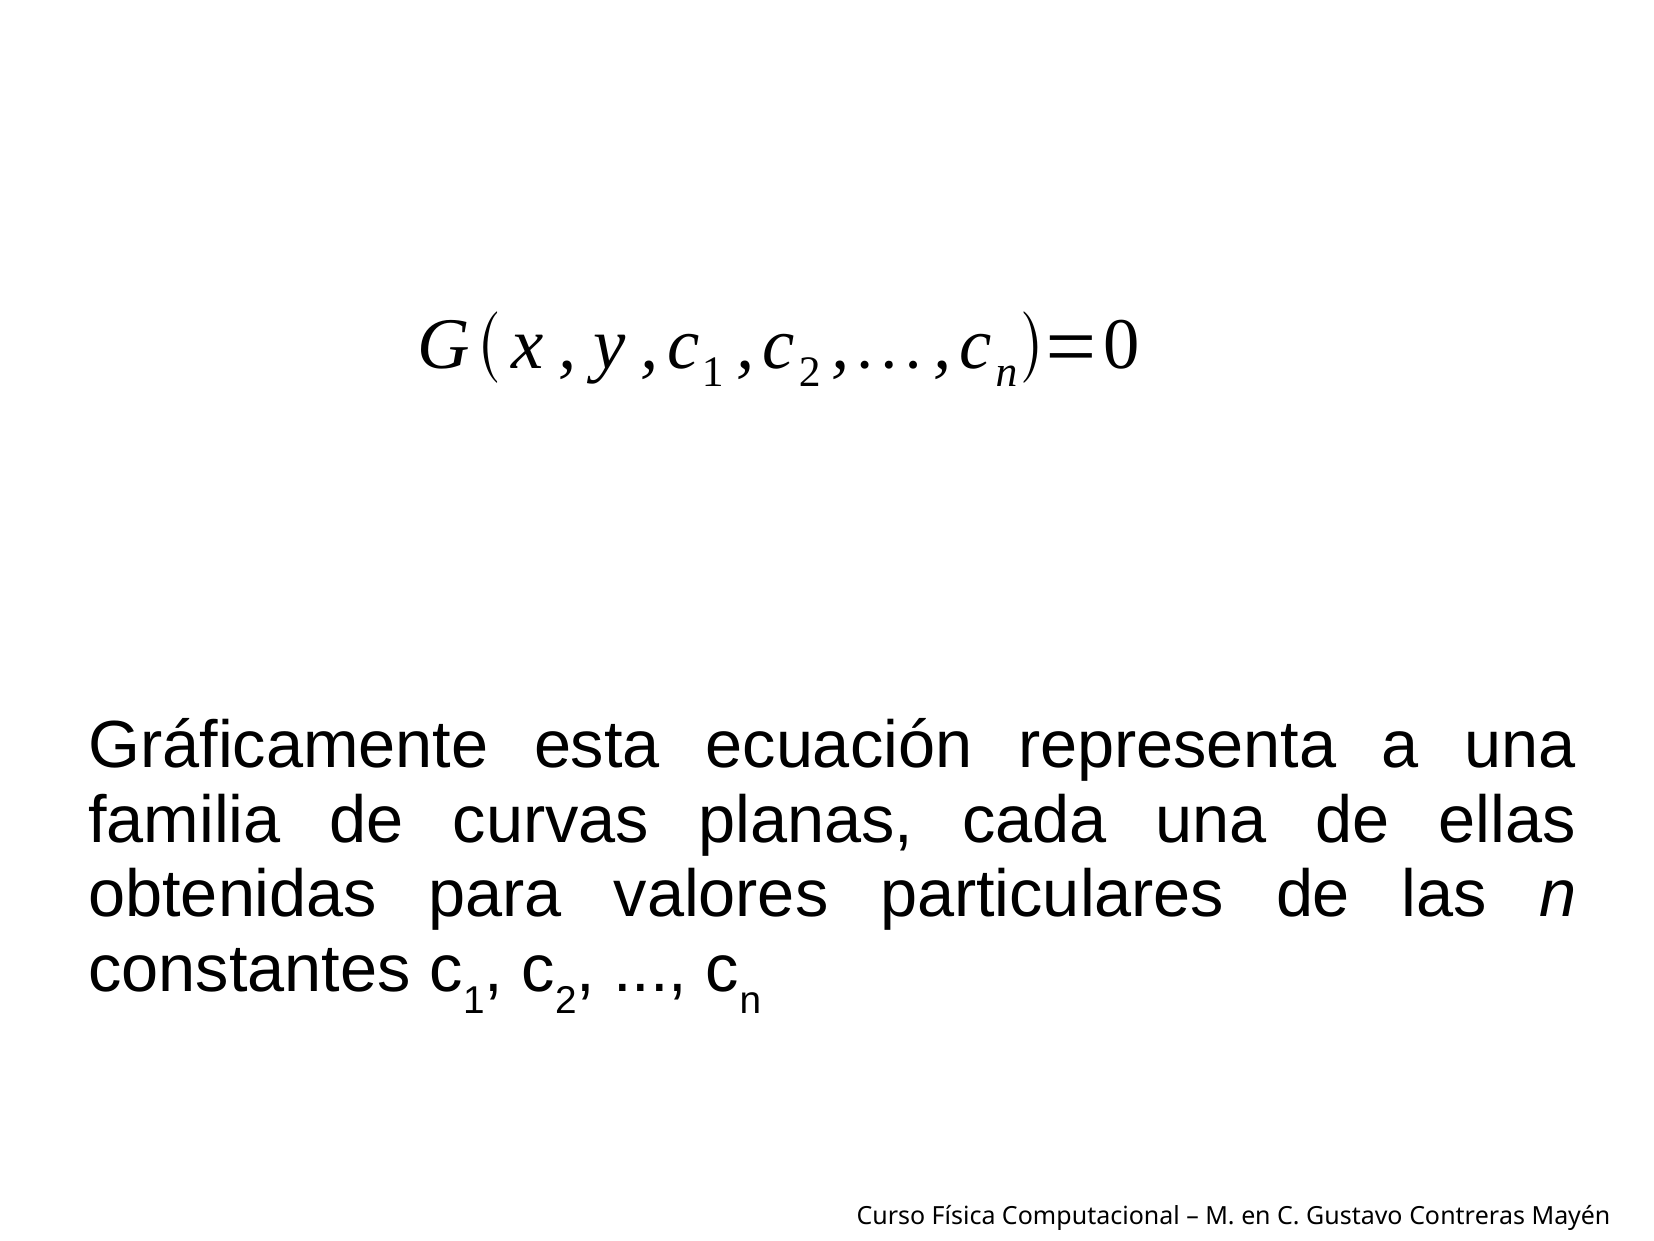

#
Gráficamente esta ecuación representa a una familia de curvas planas, cada una de ellas obtenidas para valores particulares de las n constantes c1, c2, ..., cn